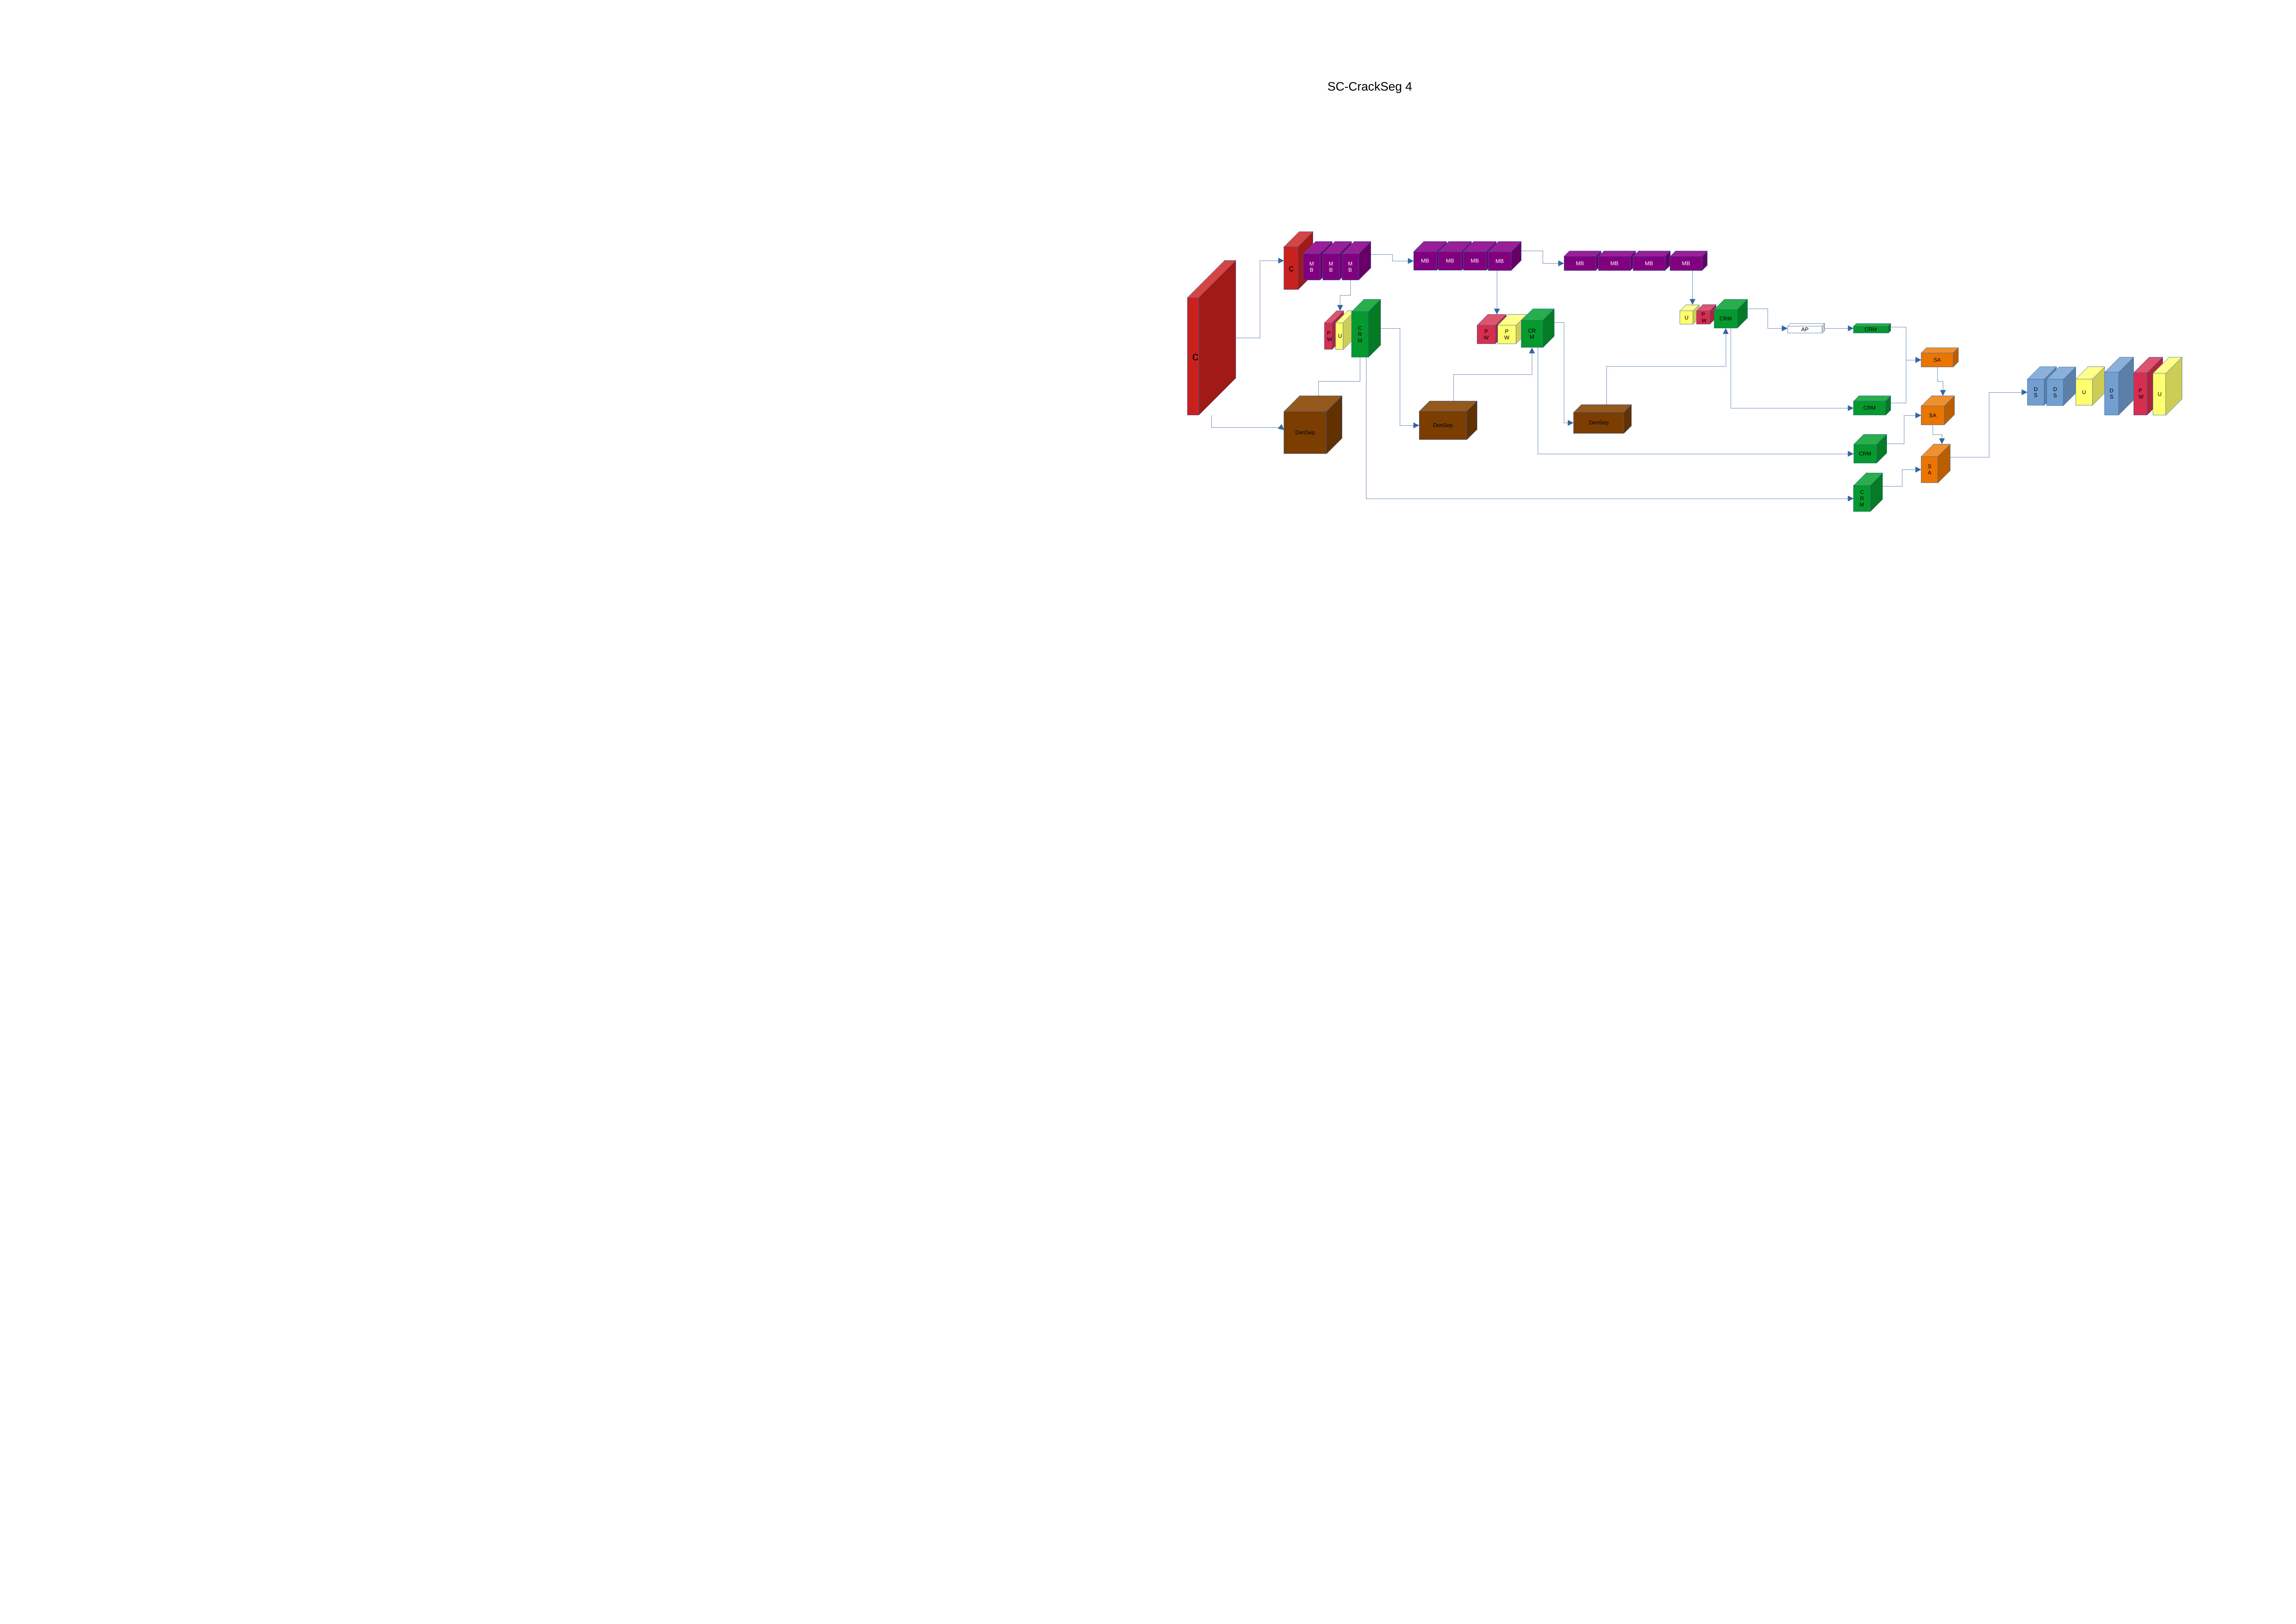

SC-CrackSeg 4
c
MB
MB
MB
MB
MB
MB
MB
MB
MB
MB
MB
c
CRM
CRM
PW
U
CRM
CRM
PW
U
PW
PW
AP
CRM
SA
DS
PW
U
DS
U
DS
DenSep
CRM
SA
DenSep
DenSep
CRM
SA
CRM